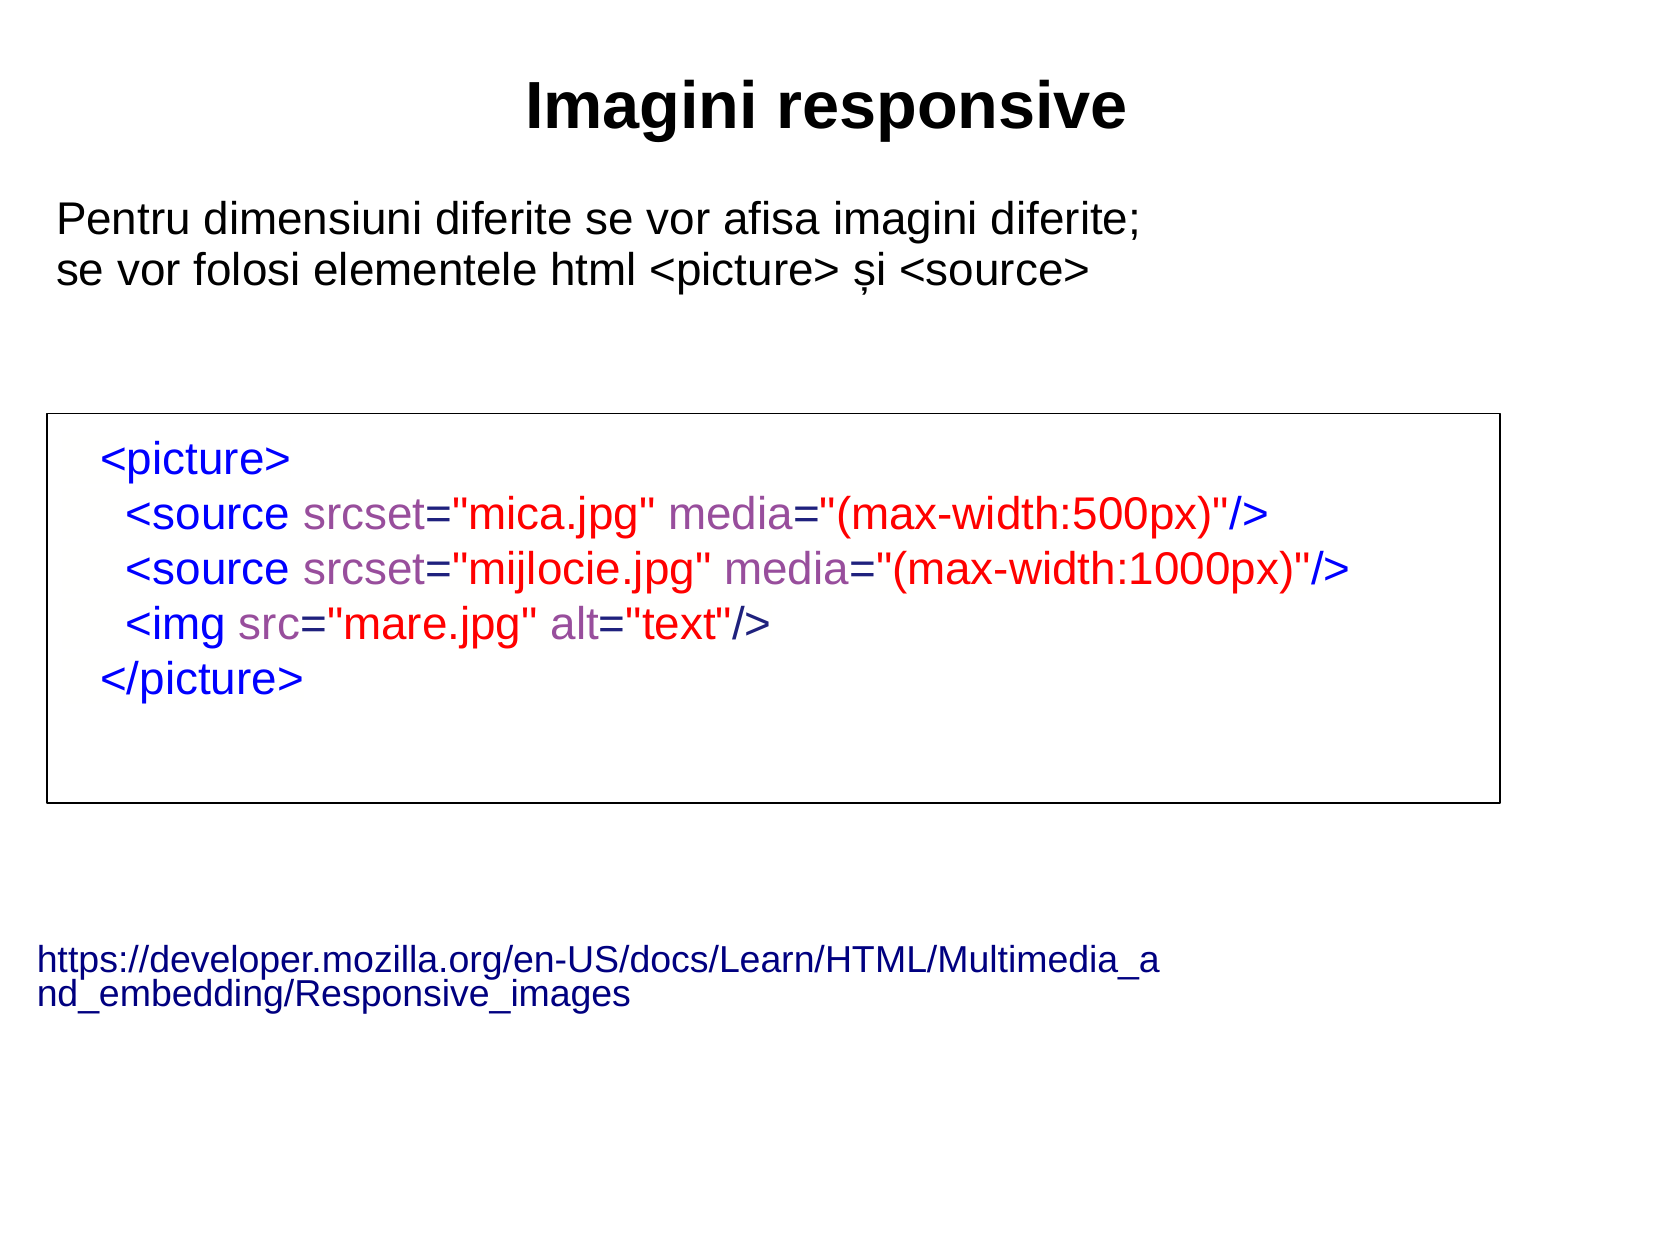

# Imagini responsive
Pentru dimensiuni diferite se vor afisa imagini diferite;
se vor folosi elementele html <picture> și <source>
 <picture>
 <source srcset="mica.jpg" media="(max-width:500px)"/>
 <source srcset="mijlocie.jpg" media="(max-width:1000px)"/>
 <img src="mare.jpg" alt="text"/>
 </picture>
https://developer.mozilla.org/en-US/docs/Learn/HTML/Multimedia_and_embedding/Responsive_images